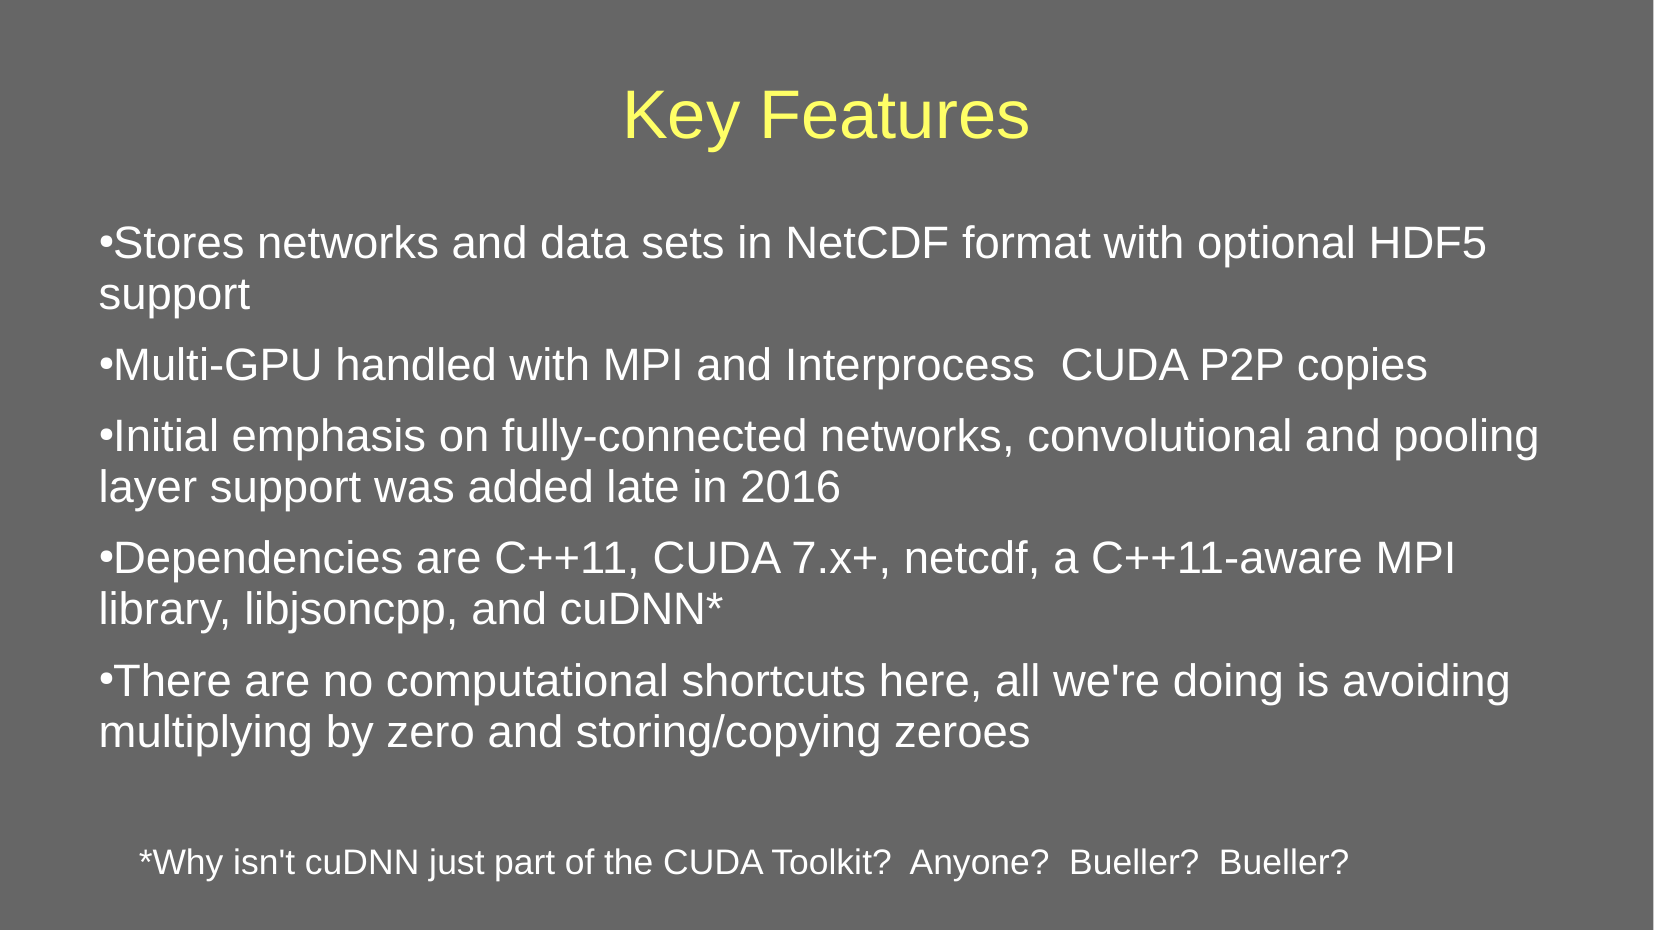

# Key Features
Stores networks and data sets in NetCDF format with optional HDF5 support
Multi-GPU handled with MPI and Interprocess CUDA P2P copies
Initial emphasis on fully-connected networks, convolutional and pooling layer support was added late in 2016
Dependencies are C++11, CUDA 7.x+, netcdf, a C++11-aware MPI library, libjsoncpp, and cuDNN*
There are no computational shortcuts here, all we're doing is avoiding multiplying by zero and storing/copying zeroes
*Why isn't cuDNN just part of the CUDA Toolkit? Anyone? Bueller? Bueller?